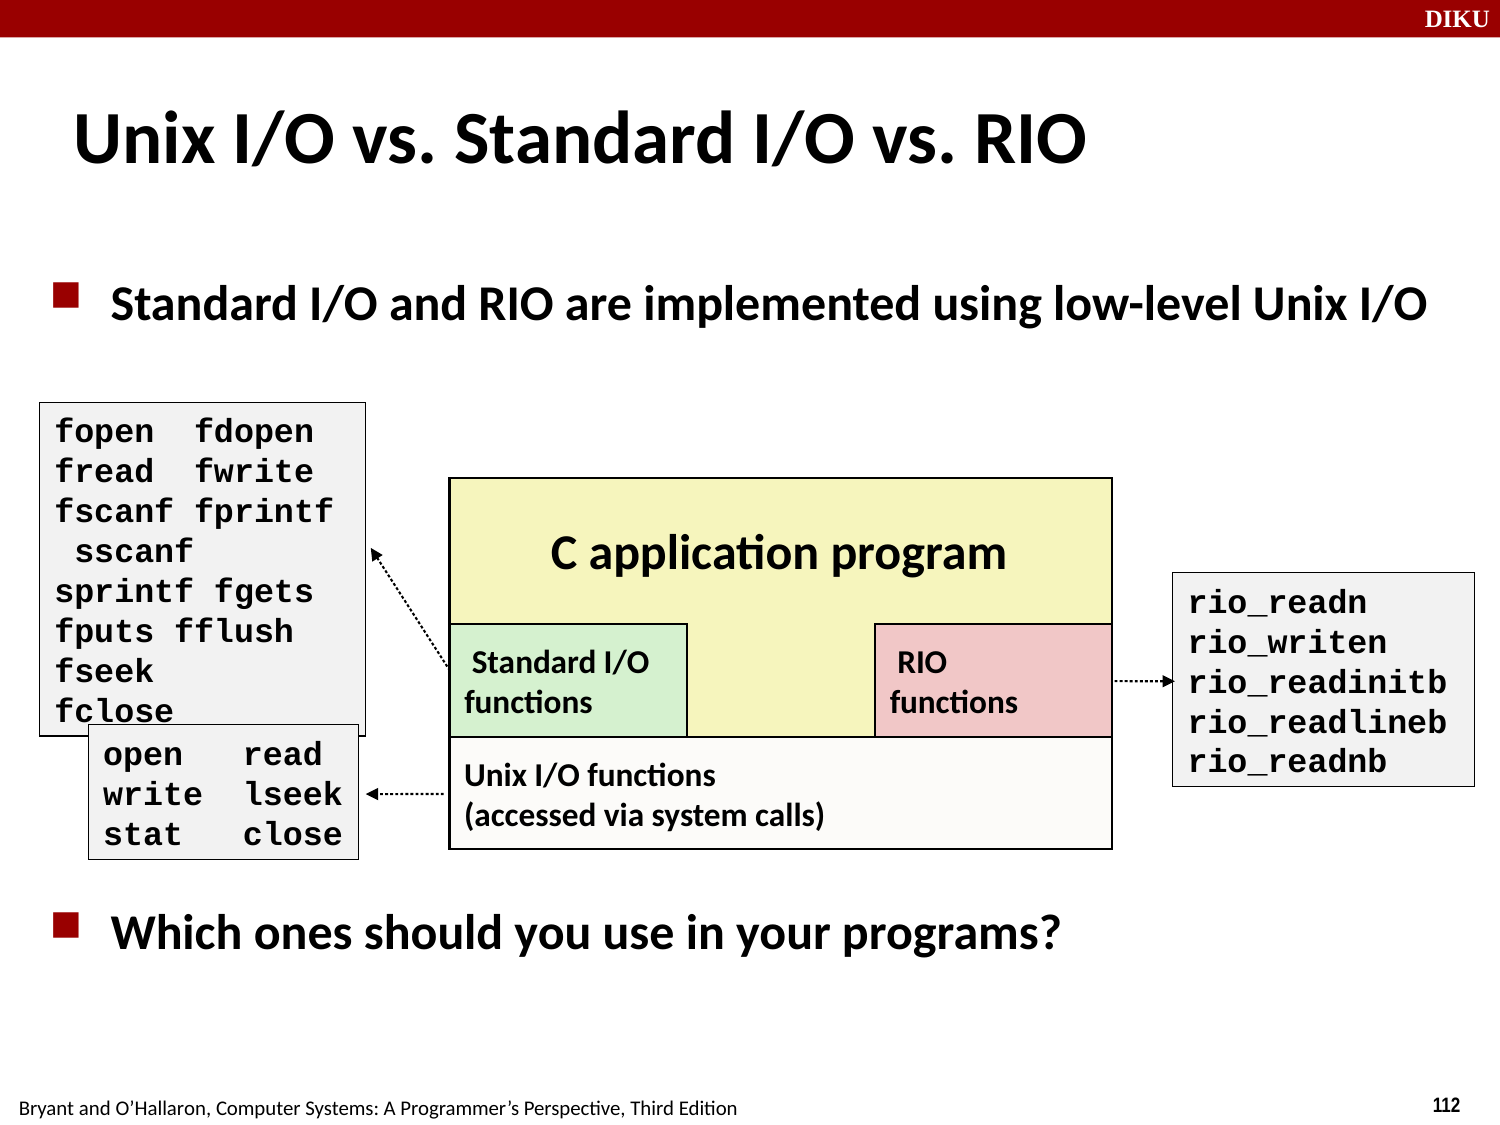

Unix I/O vs. Standard I/O vs. RIO
Standard I/O and RIO are implemented using low-level Unix I/O
Which ones should you use in your programs?
fopen fdopen
fread fwrite fscanf fprintf sscanf sprintf fgets fputs fflush fseek
fclose
C application program
rio_readn
rio_writen
rio_readinitb
rio_readlineb
rio_readnb
 Standard I/O
functions
 RIO
functions
open read
write lseek
stat close
Unix I/O functions
(accessed via system calls)